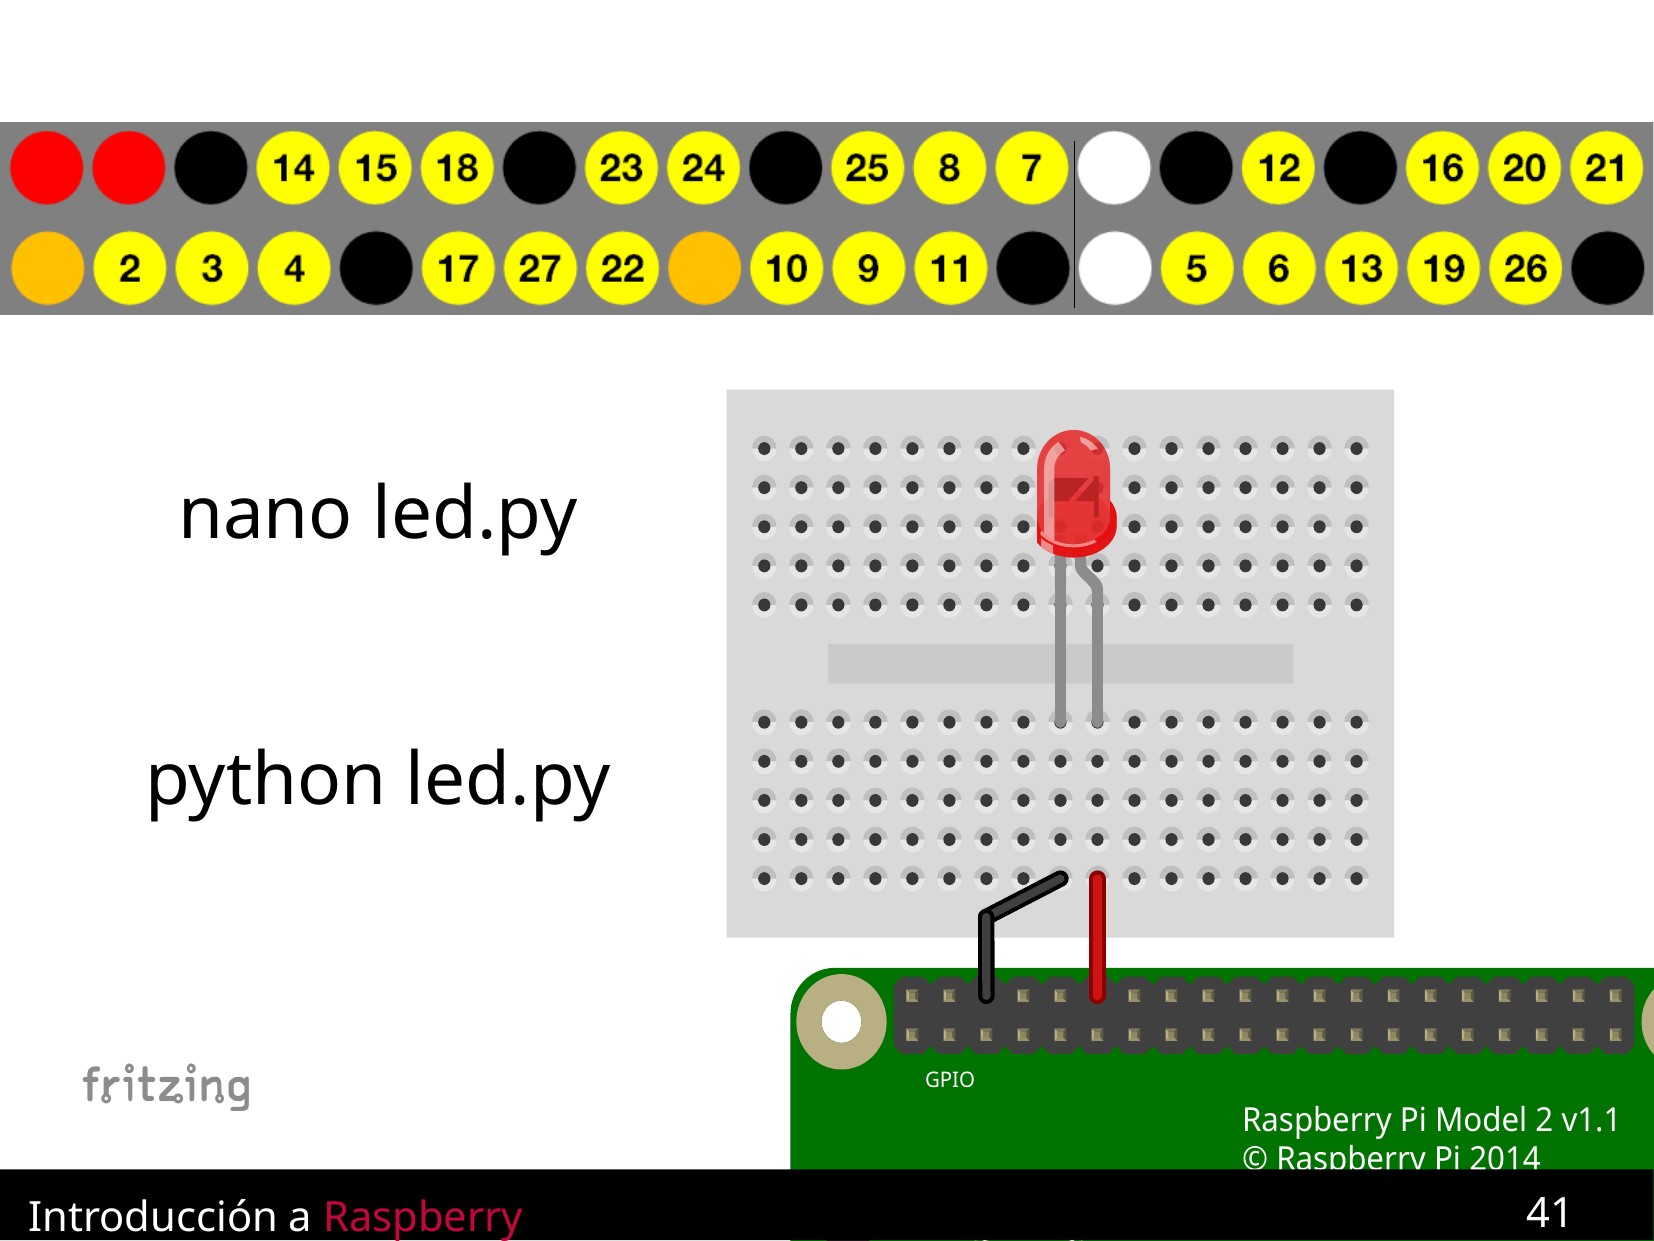

# nano led.py
python led.py
Introducción a Raspberry Pi